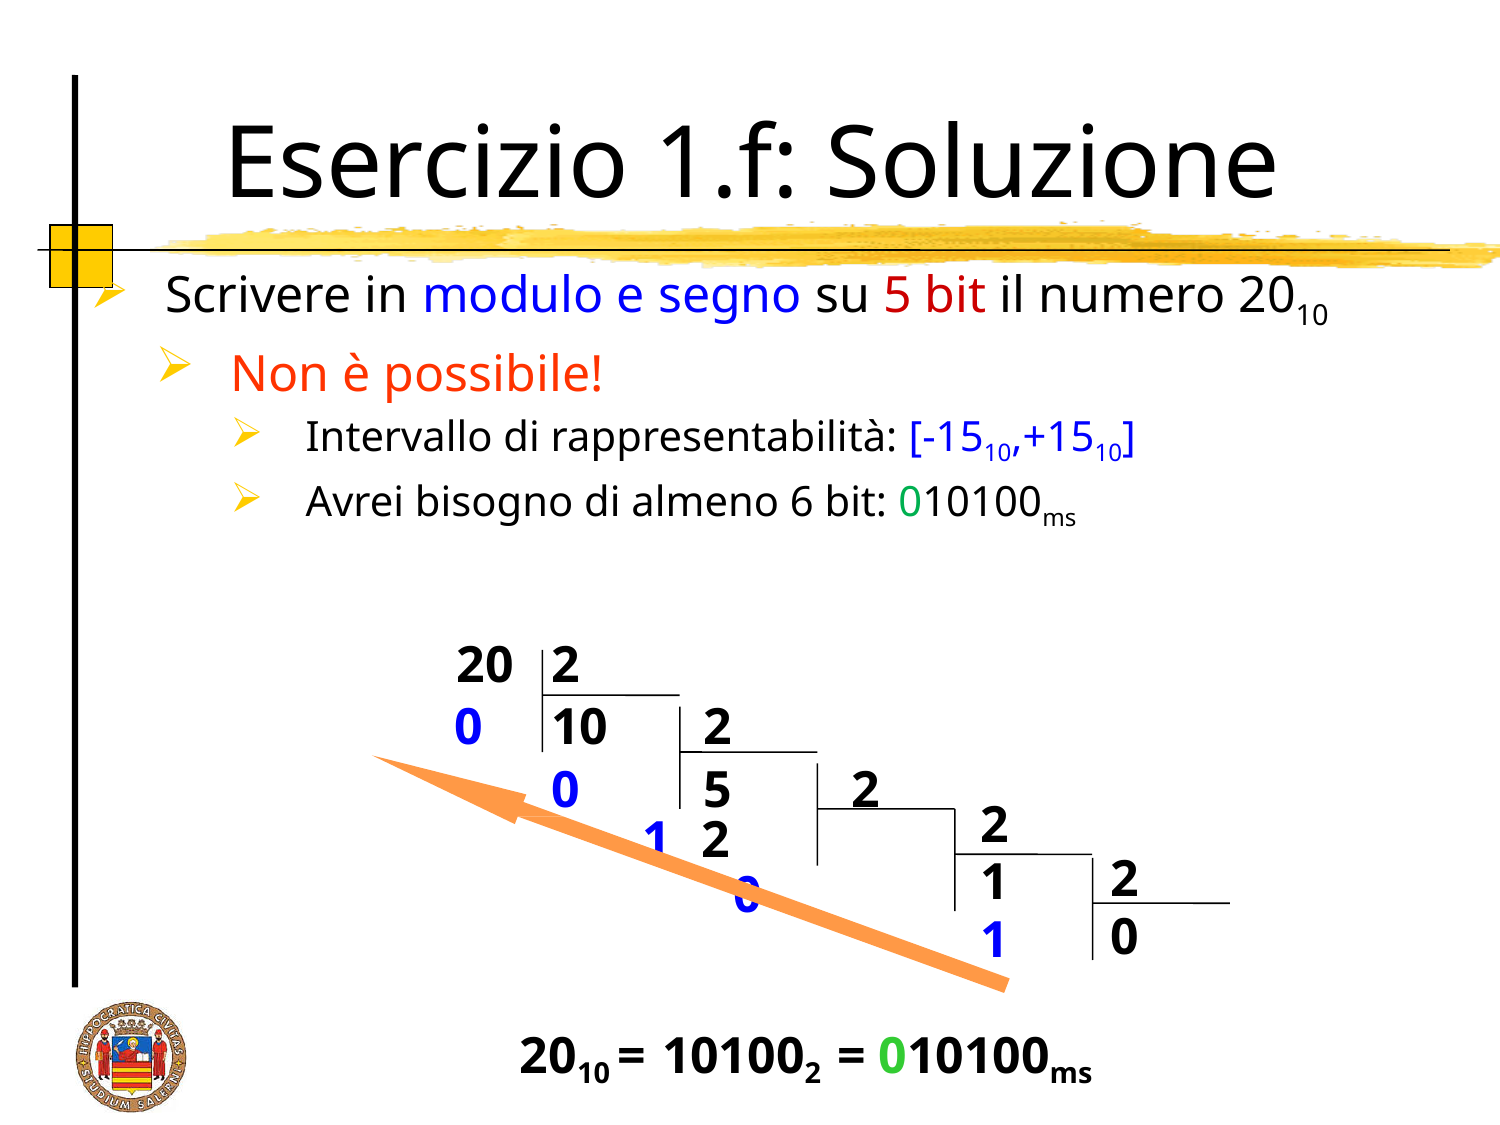

Esercizio 1.f: Soluzione
# Scrivere in modulo e segno su 5 bit il numero 2010
Non è possibile!
Intervallo di rappresentabilità: [-1510,+1510]
Avrei bisogno di almeno 6 bit: 010100ms
20
0
2
10	2
0	5	2
 1	2
 0
2
1
1
2010 = 101002 = 010100ms
2
0